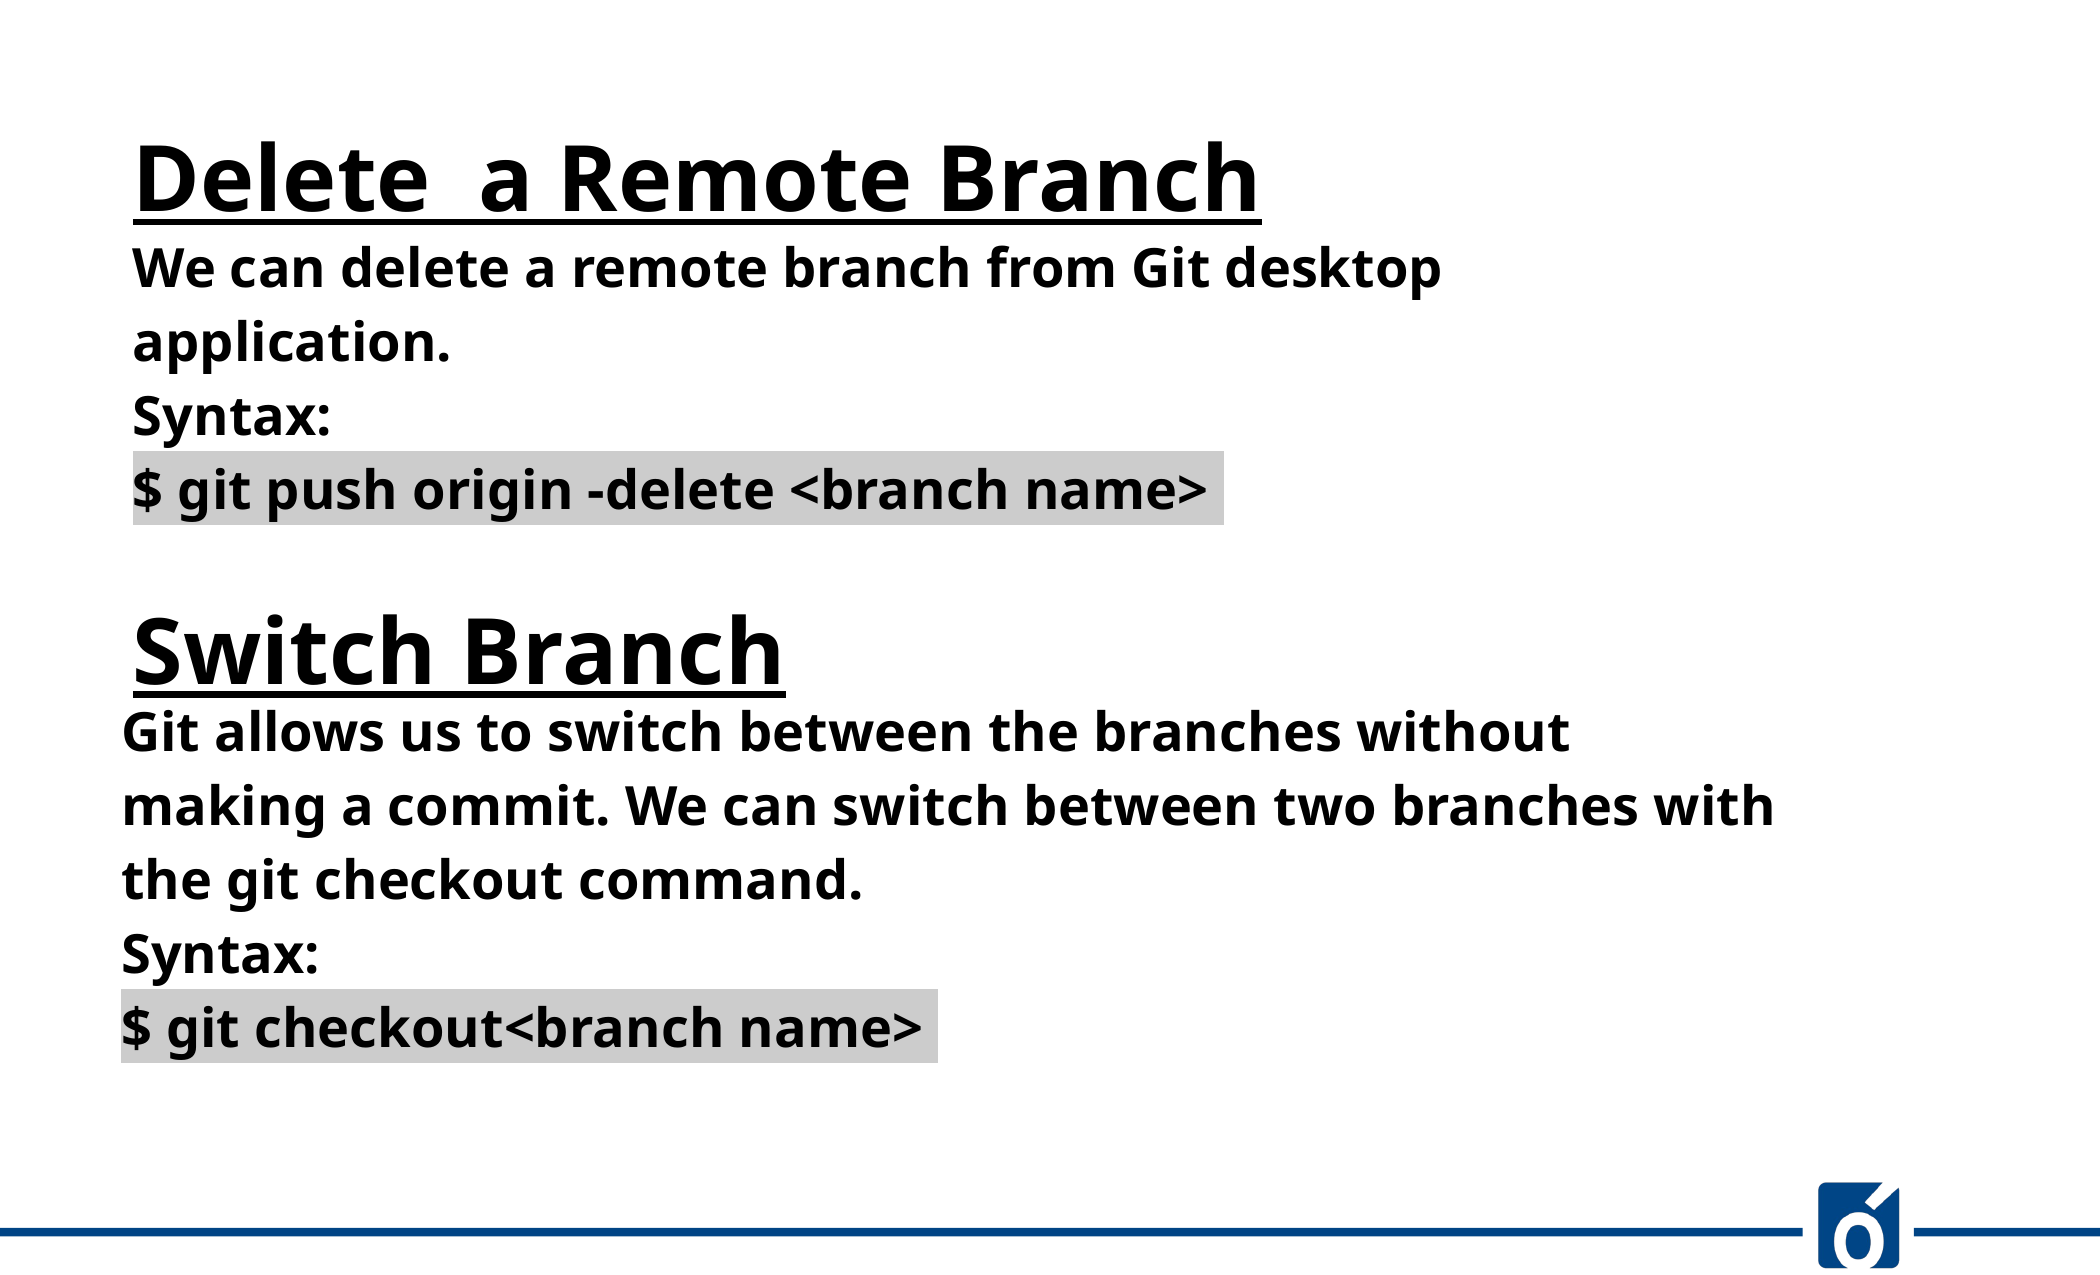

Delete a Remote Branch
We can delete a remote branch from Git desktop application.
Syntax:
$ git push origin -delete <branch name>
Switch Branch
Git allows us to switch between the branches without making a commit. We can switch between two branches with the git checkout command.
Syntax:
$ git checkout<branch name>